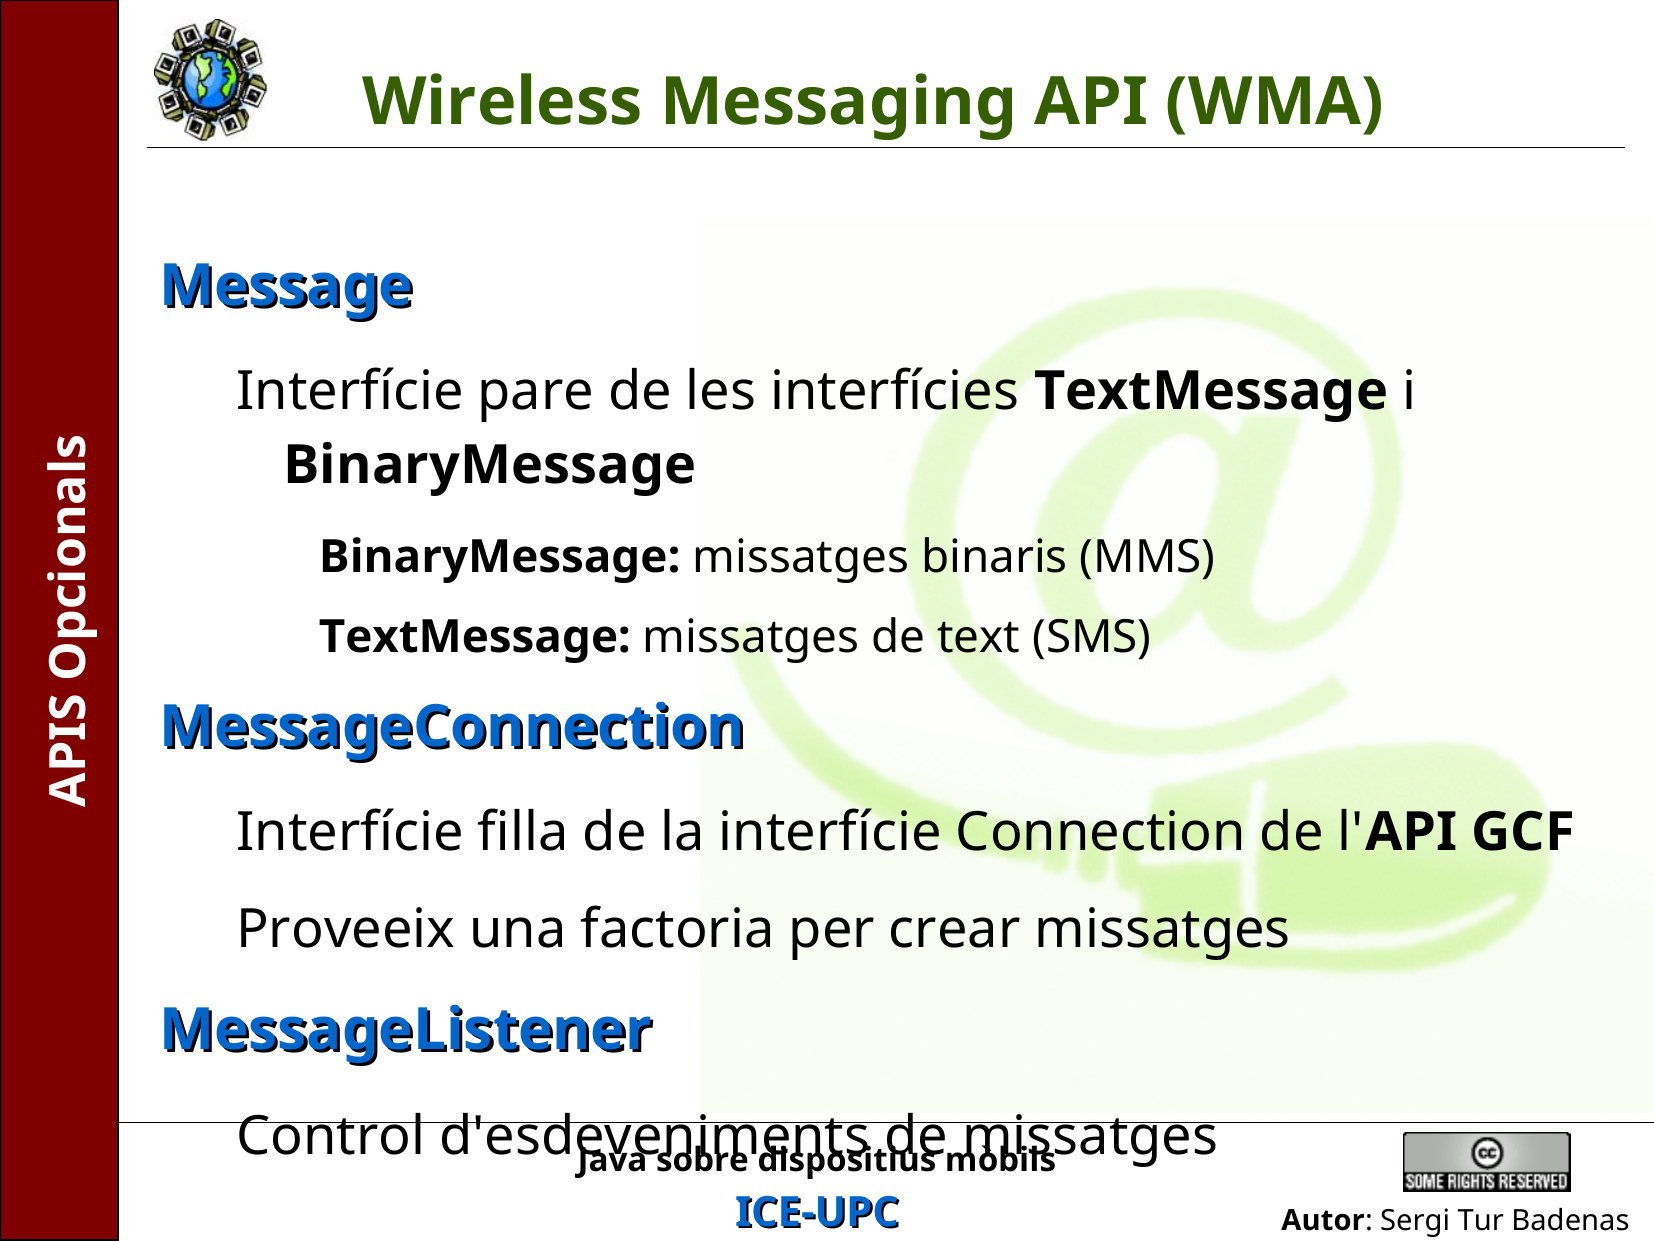

# Wireless Messaging API (WMA)
Message
Interfície pare de les interfícies TextMessage i BinaryMessage
BinaryMessage: missatges binaris (MMS)
TextMessage: missatges de text (SMS)
MessageConnection
Interfície filla de la interfície Connection de l'API GCF
Proveeix una factoria per crear missatges
MessageListener
Control d'esdeveniments de missatges